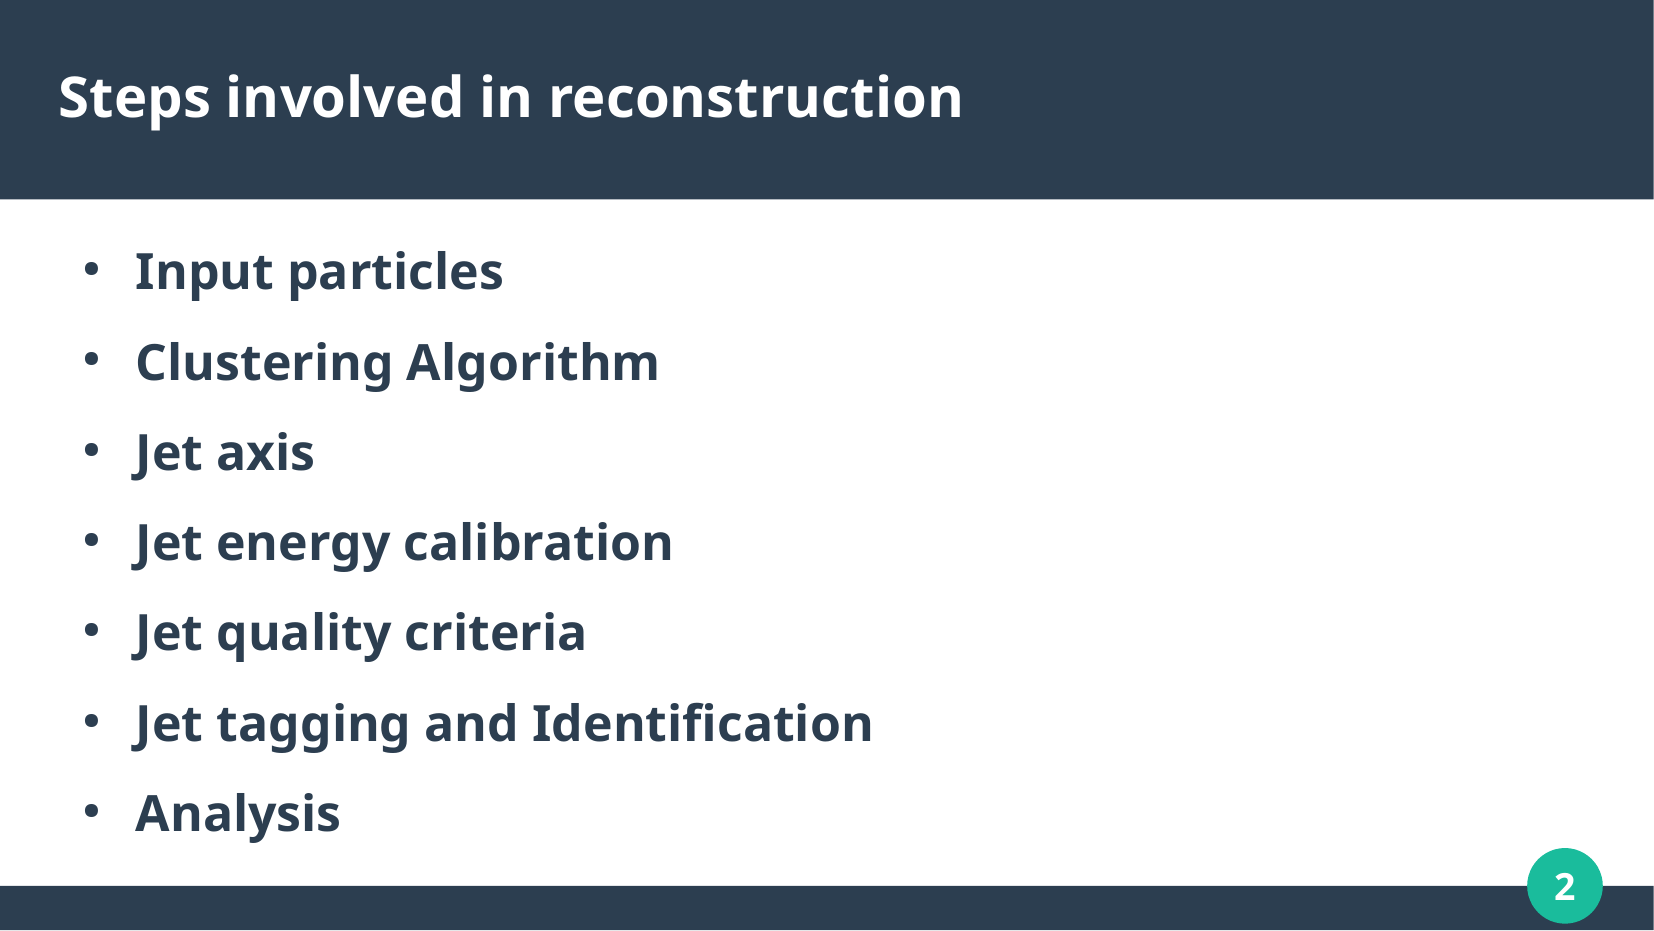

# Steps involved in reconstruction
Input particles
Clustering Algorithm
Jet axis
Jet energy calibration
Jet quality criteria
Jet tagging and Identification
Analysis